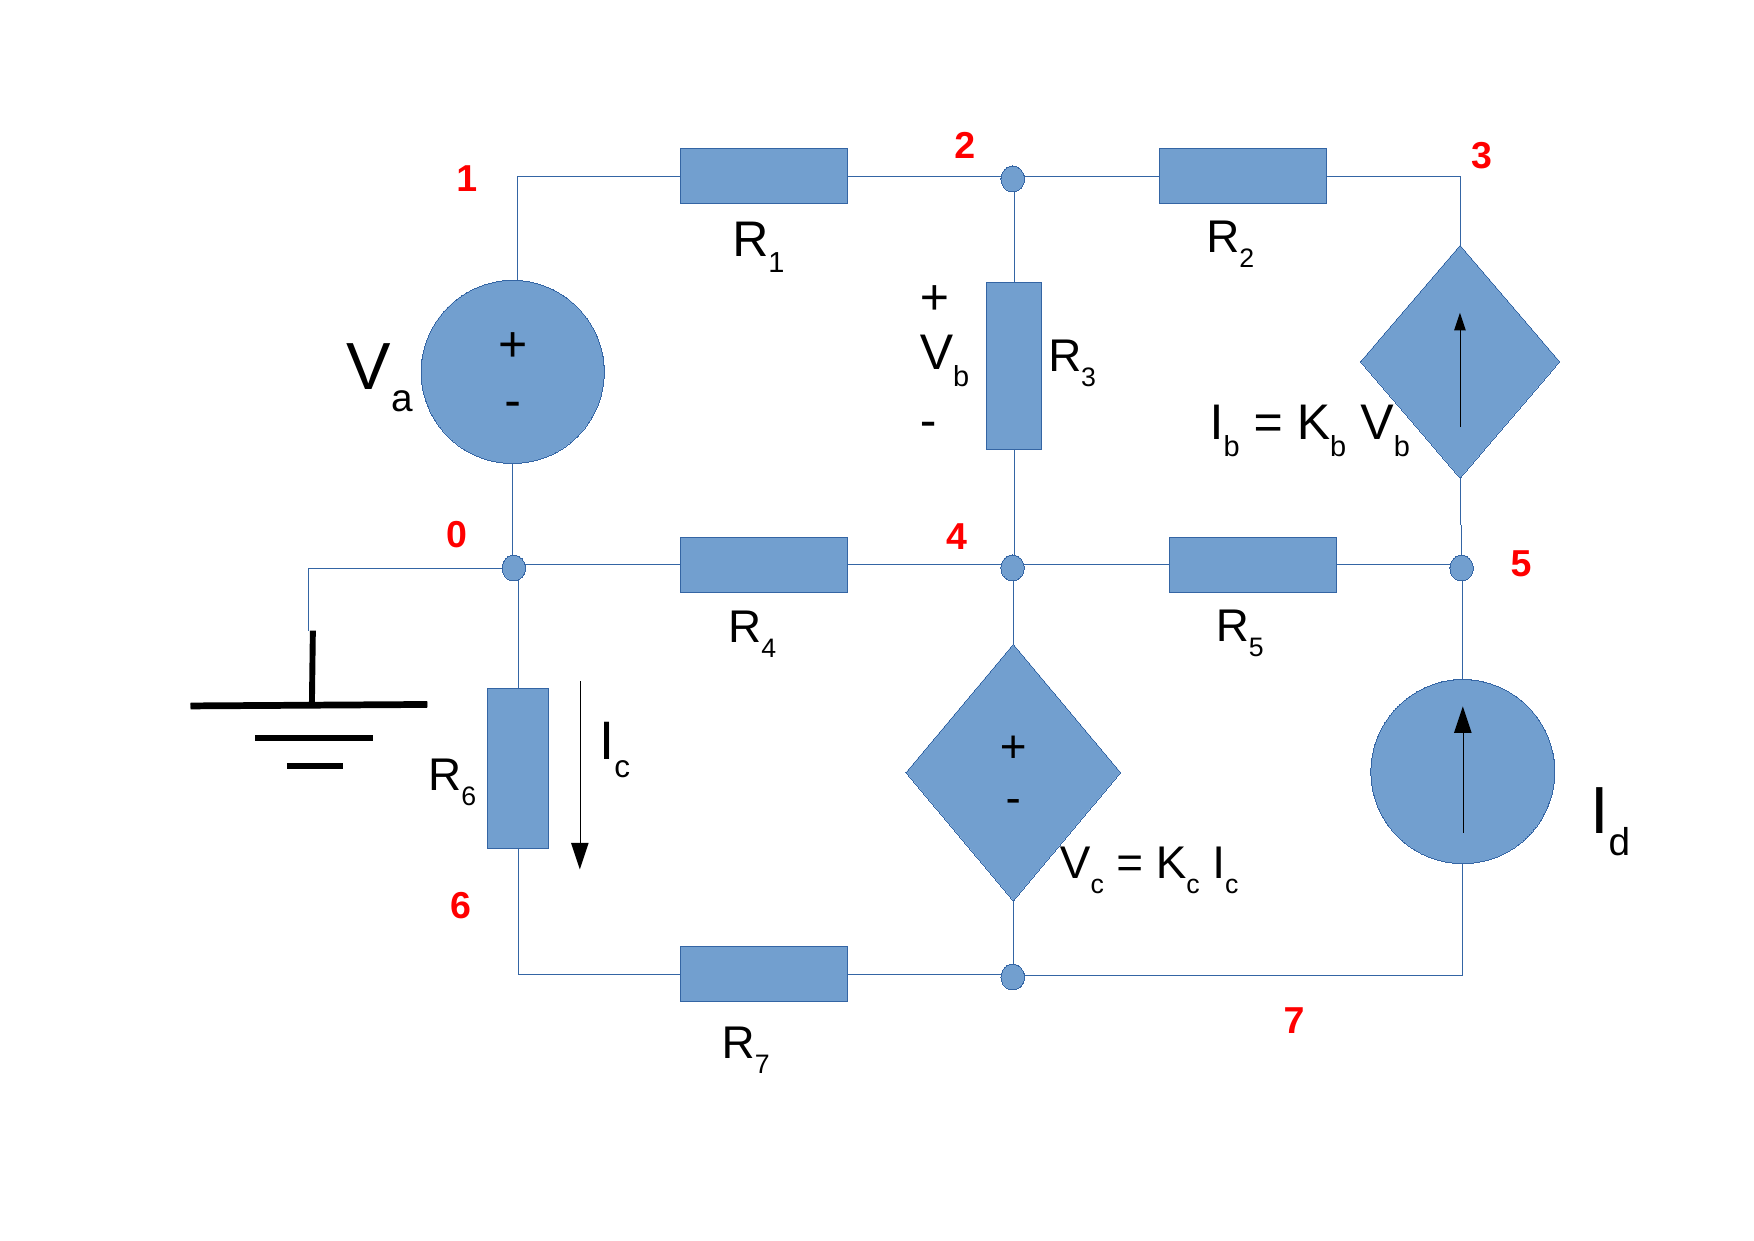

2
3
1
R1
R2
+
Vb
-
+
-
Va
R3
Ib = Kb Vb
0
4
5
R5
R4
+
-
Ic
R6
Id
Vc = Kc Ic
6
7
R7